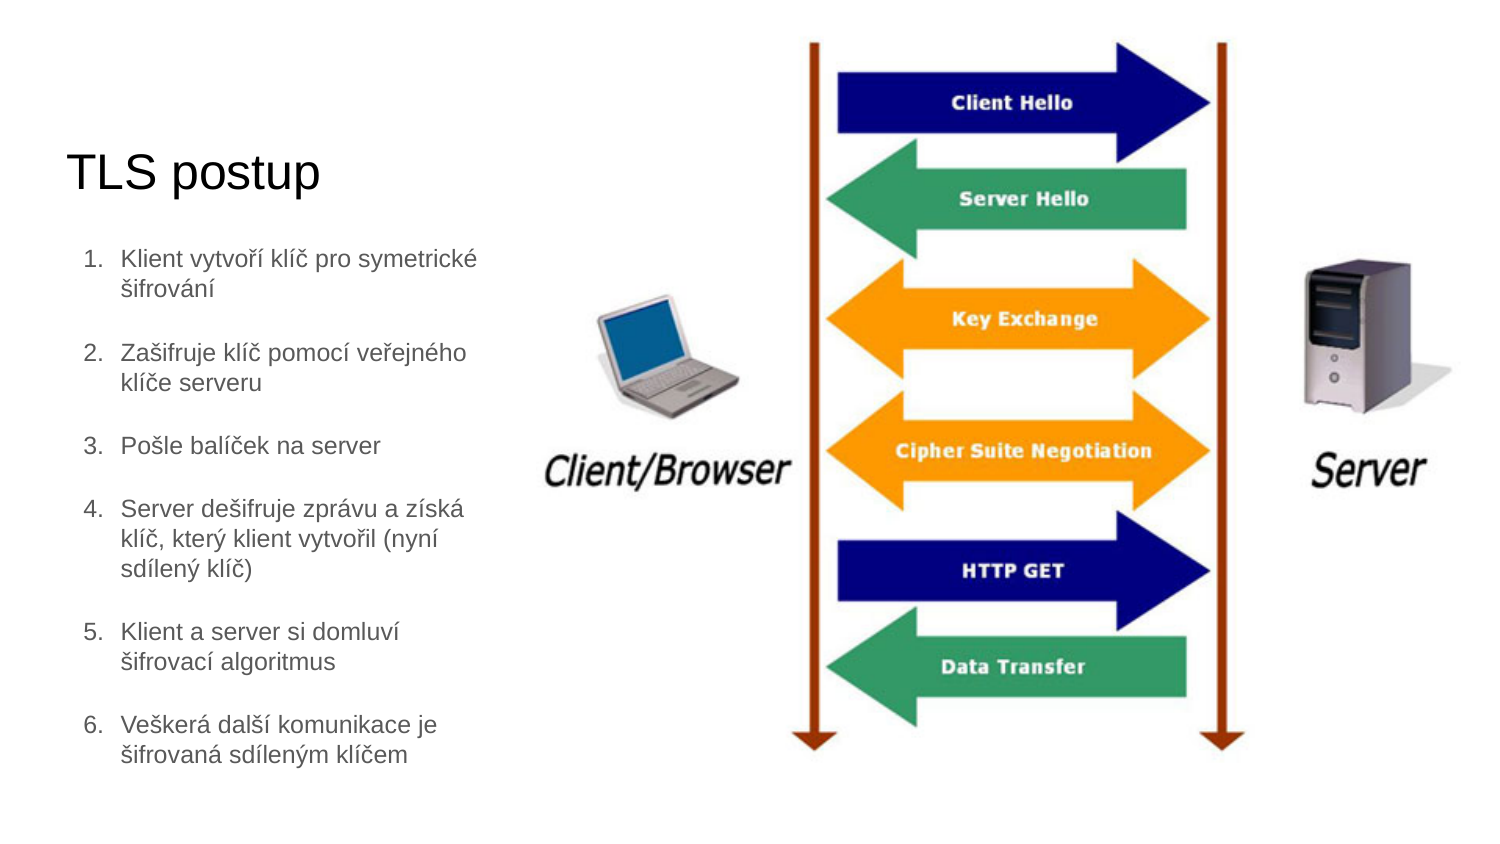

# TLS postup
Klient vytvoří klíč pro symetrické šifrování
Zašifruje klíč pomocí veřejného klíče serveru
Pošle balíček na server
Server dešifruje zprávu a získá klíč, který klient vytvořil (nyní sdílený klíč)
Klient a server si domluví šifrovací algoritmus
Veškerá další komunikace je šifrovaná sdíleným klíčem